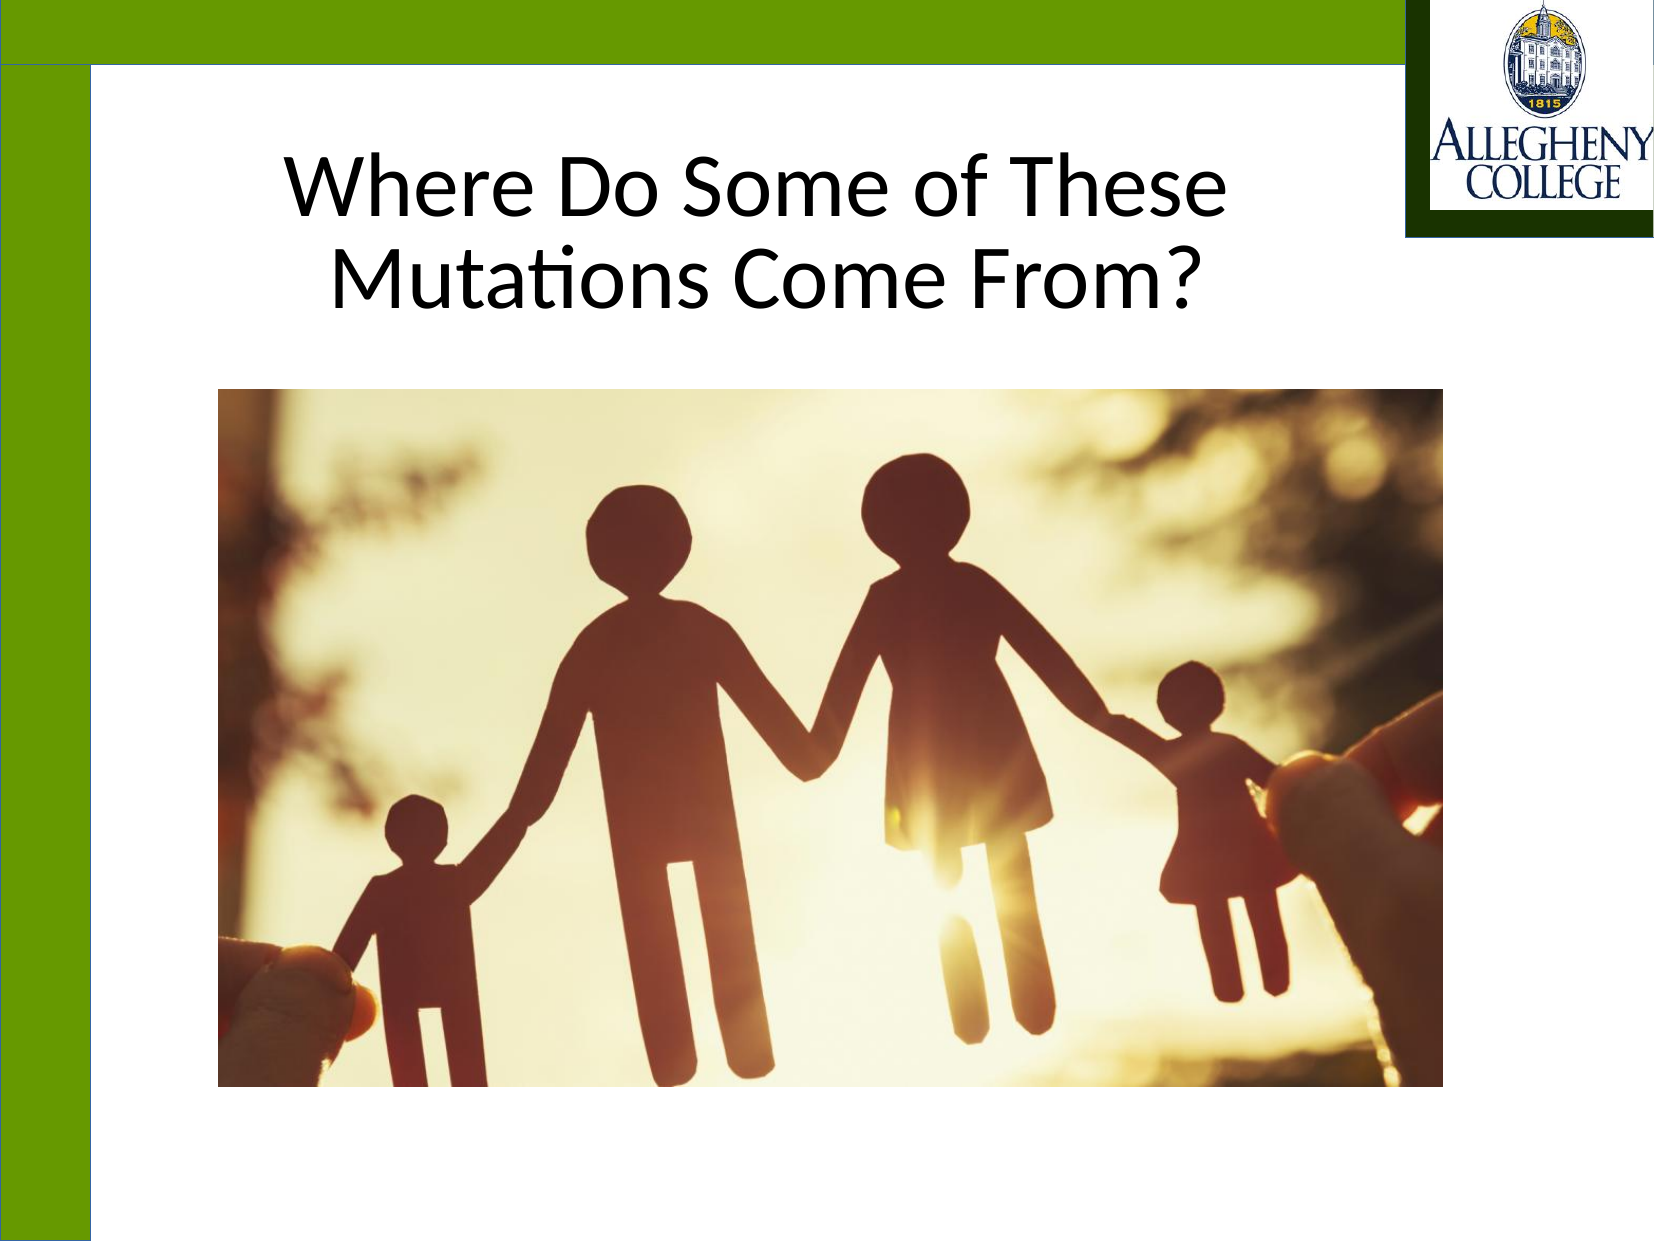

# Where Do Some of These Mutations Come From?